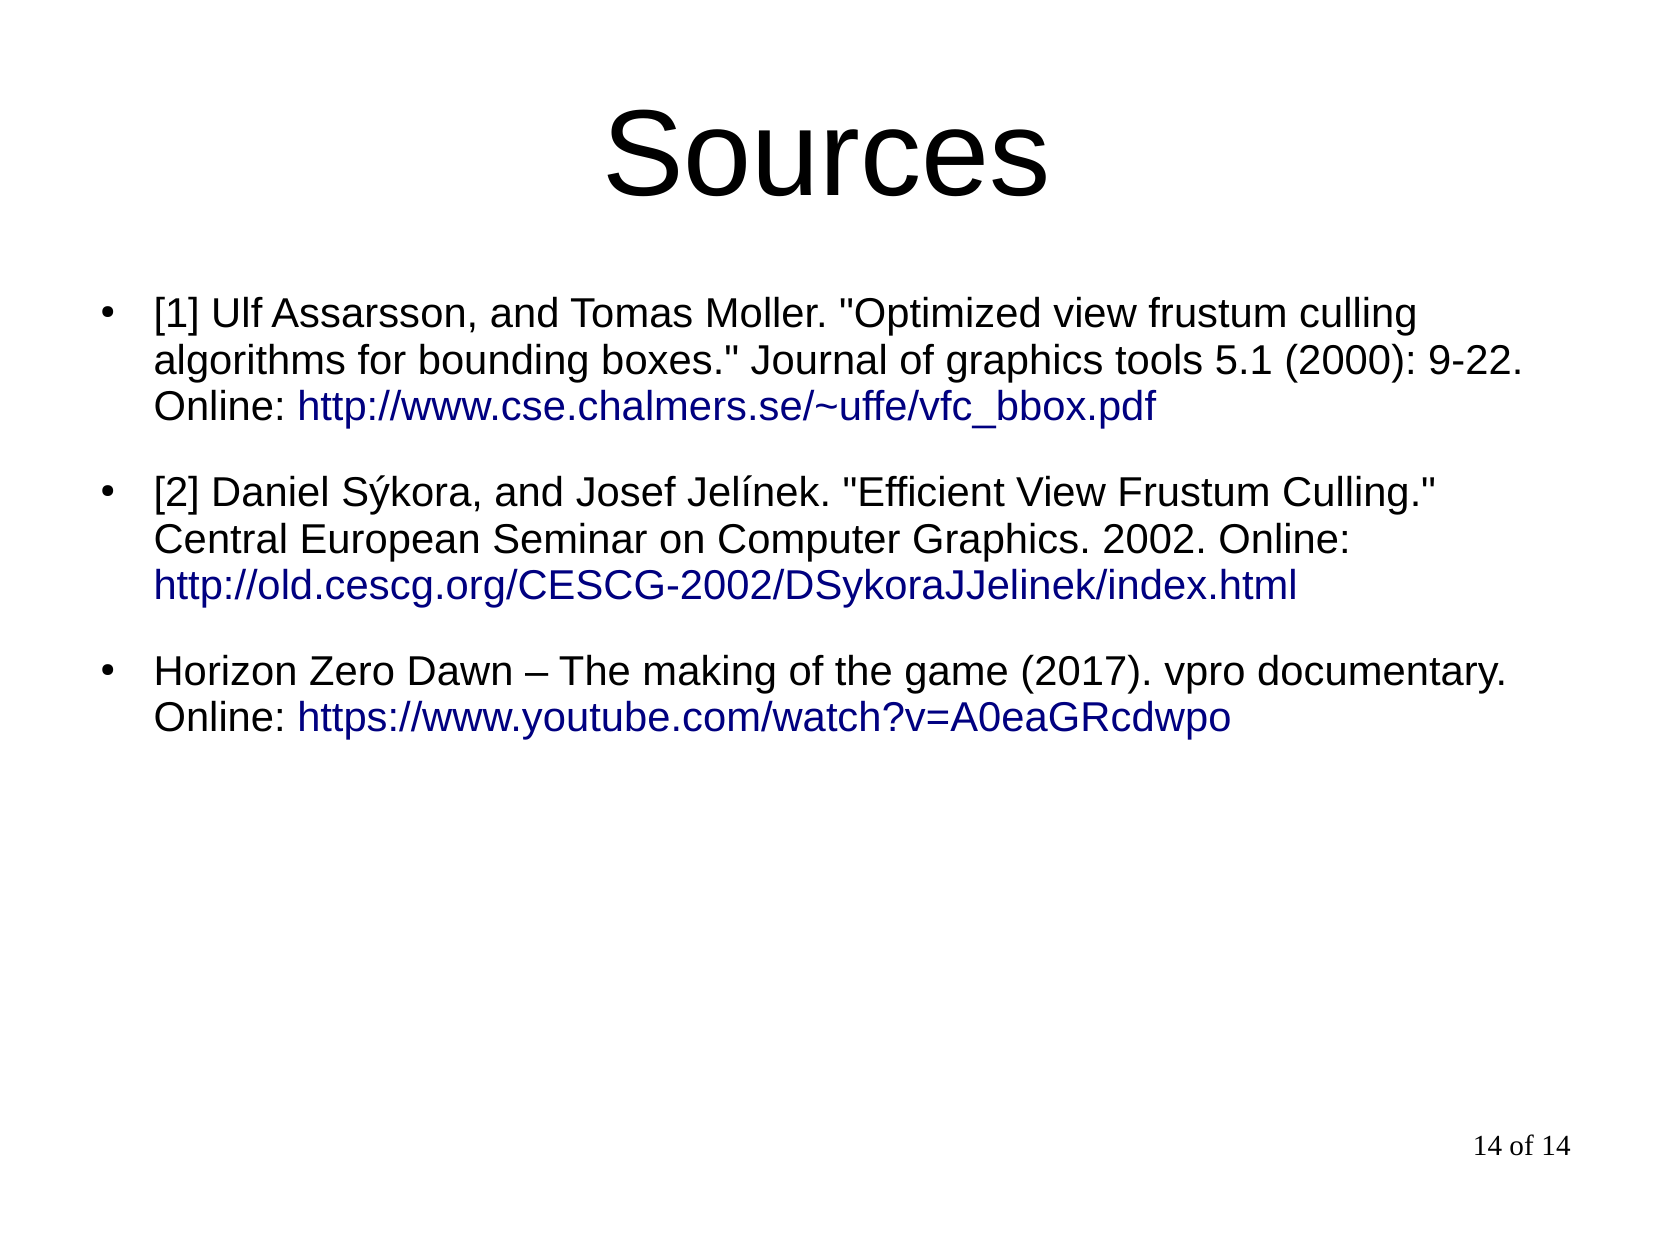

# Sources
[1] Ulf Assarsson, and Tomas Moller. "Optimized view frustum culling algorithms for bounding boxes." Journal of graphics tools 5.1 (2000): 9-22. Online: http://www.cse.chalmers.se/~uffe/vfc_bbox.pdf
[2] Daniel Sýkora, and Josef Jelínek. "Efficient View Frustum Culling." Central European Seminar on Computer Graphics. 2002. Online: http://old.cescg.org/CESCG-2002/DSykoraJJelinek/index.html
Horizon Zero Dawn – The making of the game (2017). vpro documentary. Online: https://www.youtube.com/watch?v=A0eaGRcdwpo
14